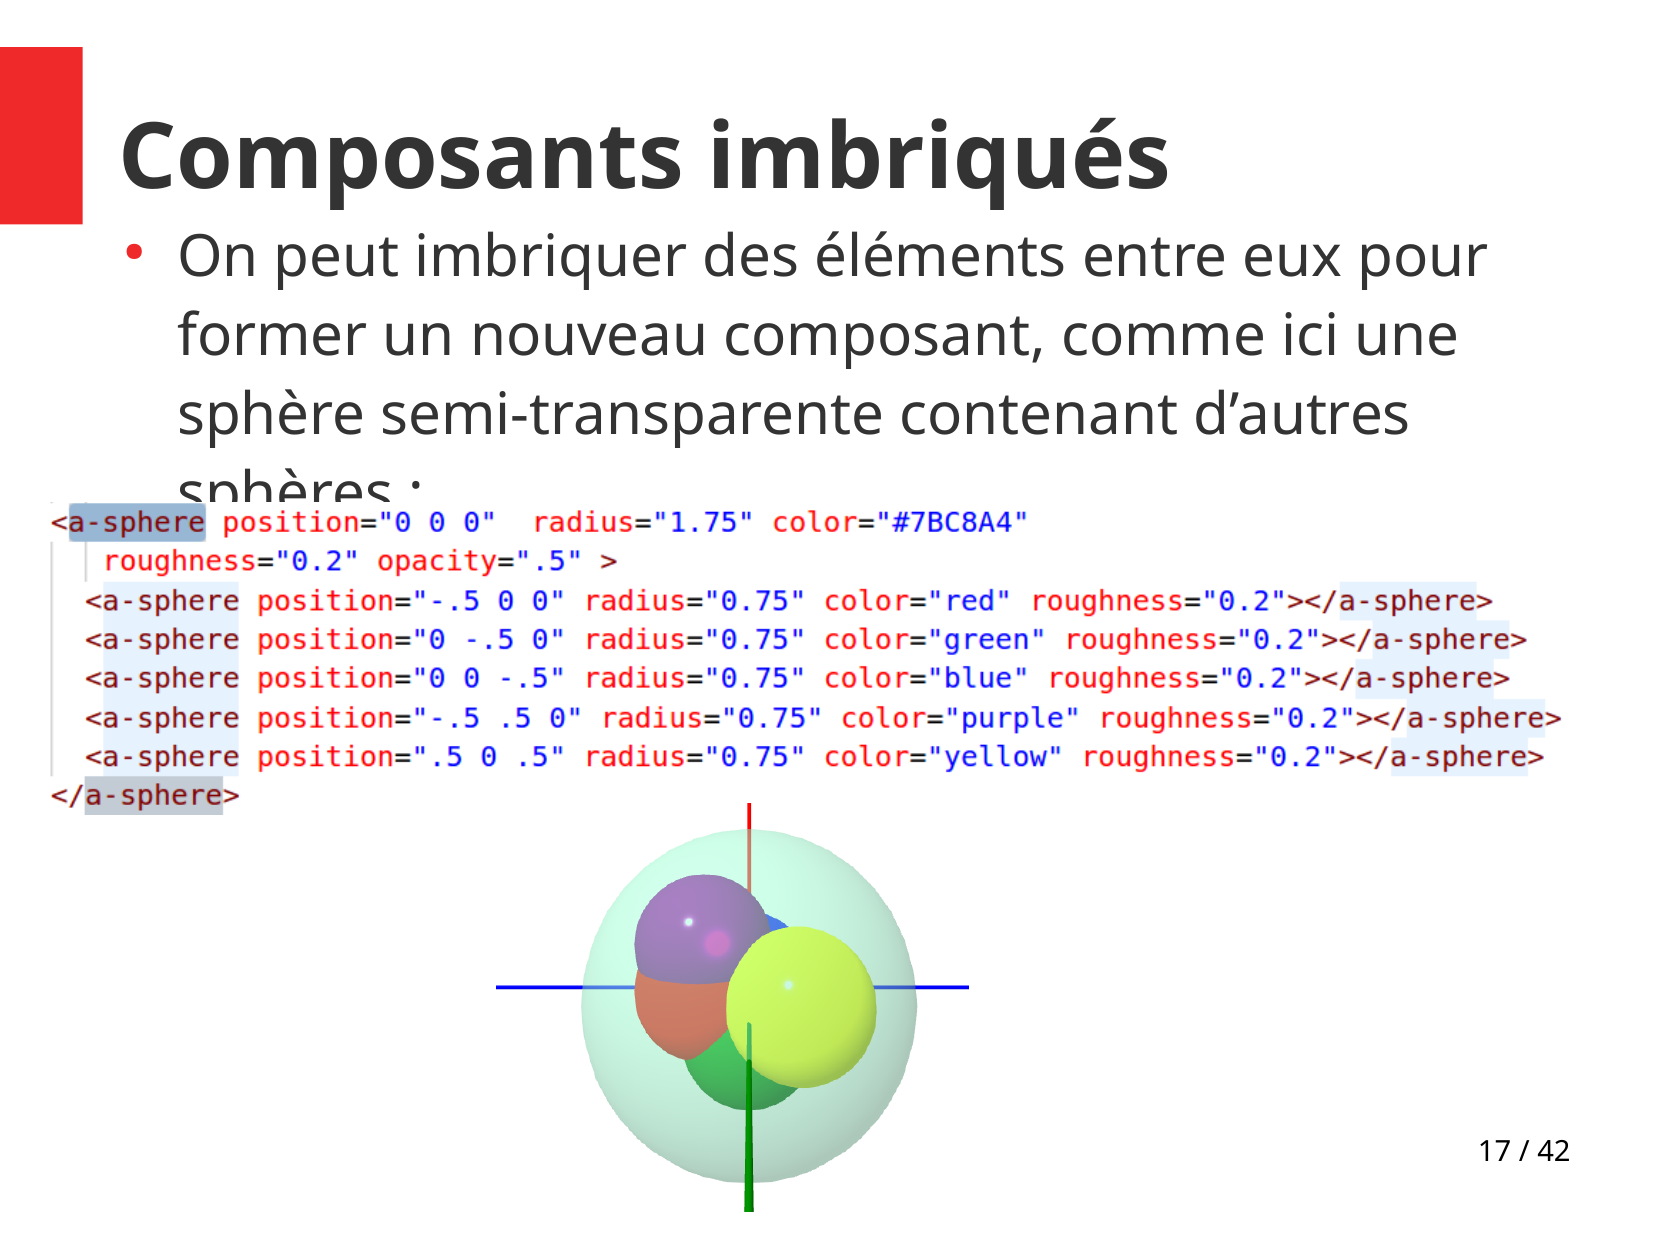

# Composants imbriqués
On peut imbriquer des éléments entre eux pour former un nouveau composant, comme ici une sphère semi-transparente contenant d’autres sphères :
17